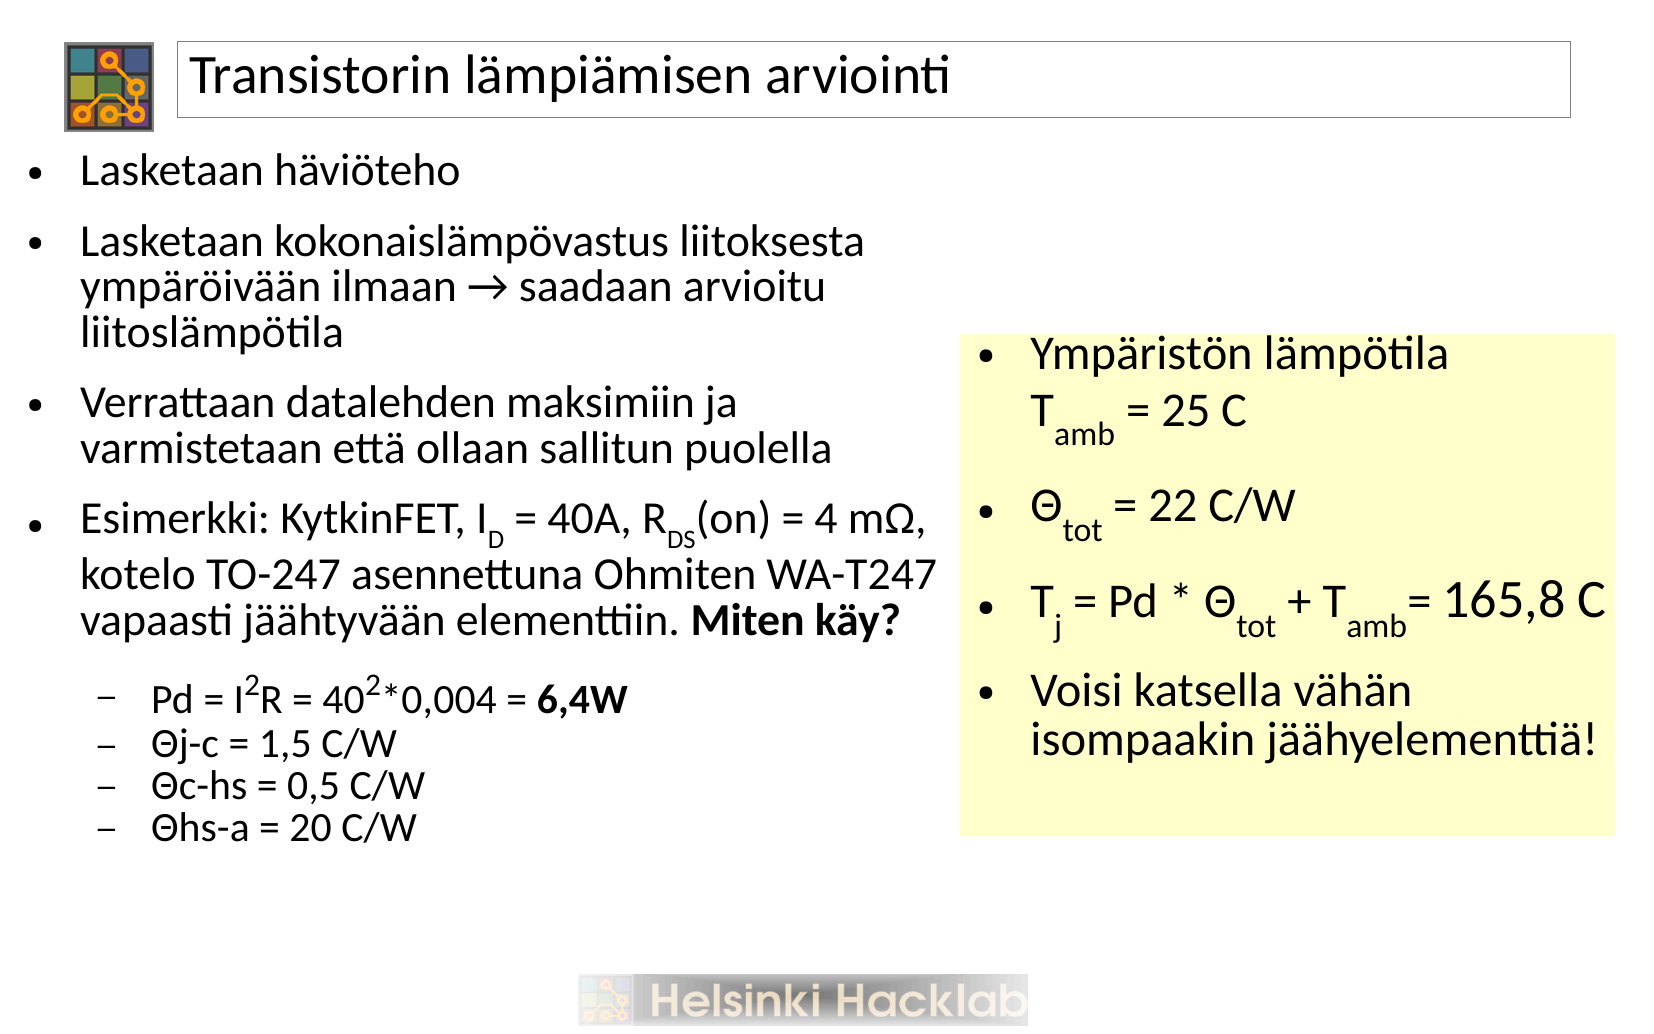

# Transistorin lämpiämisen arviointi
Lasketaan häviöteho
Lasketaan kokonaislämpövastus liitoksesta ympäröivään ilmaan → saadaan arvioitu liitoslämpötila
Verrattaan datalehden maksimiin ja
varmistetaan että ollaan sallitun puolella
Esimerkki: KytkinFET, ID = 40A, RDS(on) = 4 mΩ, kotelo TO-247 asennettuna Ohmiten WA-T247 vapaasti jäähtyvään elementtiin. Miten käy?
Pd = I2R = 402*0,004 = 6,4W
Θj-c = 1,5 C/W
Θc-hs = 0,5 C/W
Θhs-a = 20 C/W
Ympäristön lämpötila
Tamb = 25 C
Θtot = 22 C/W
Tj = Pd * Θtot + Tamb= 165,8 C
Voisi katsella vähän isompaakin jäähyelementtiä!